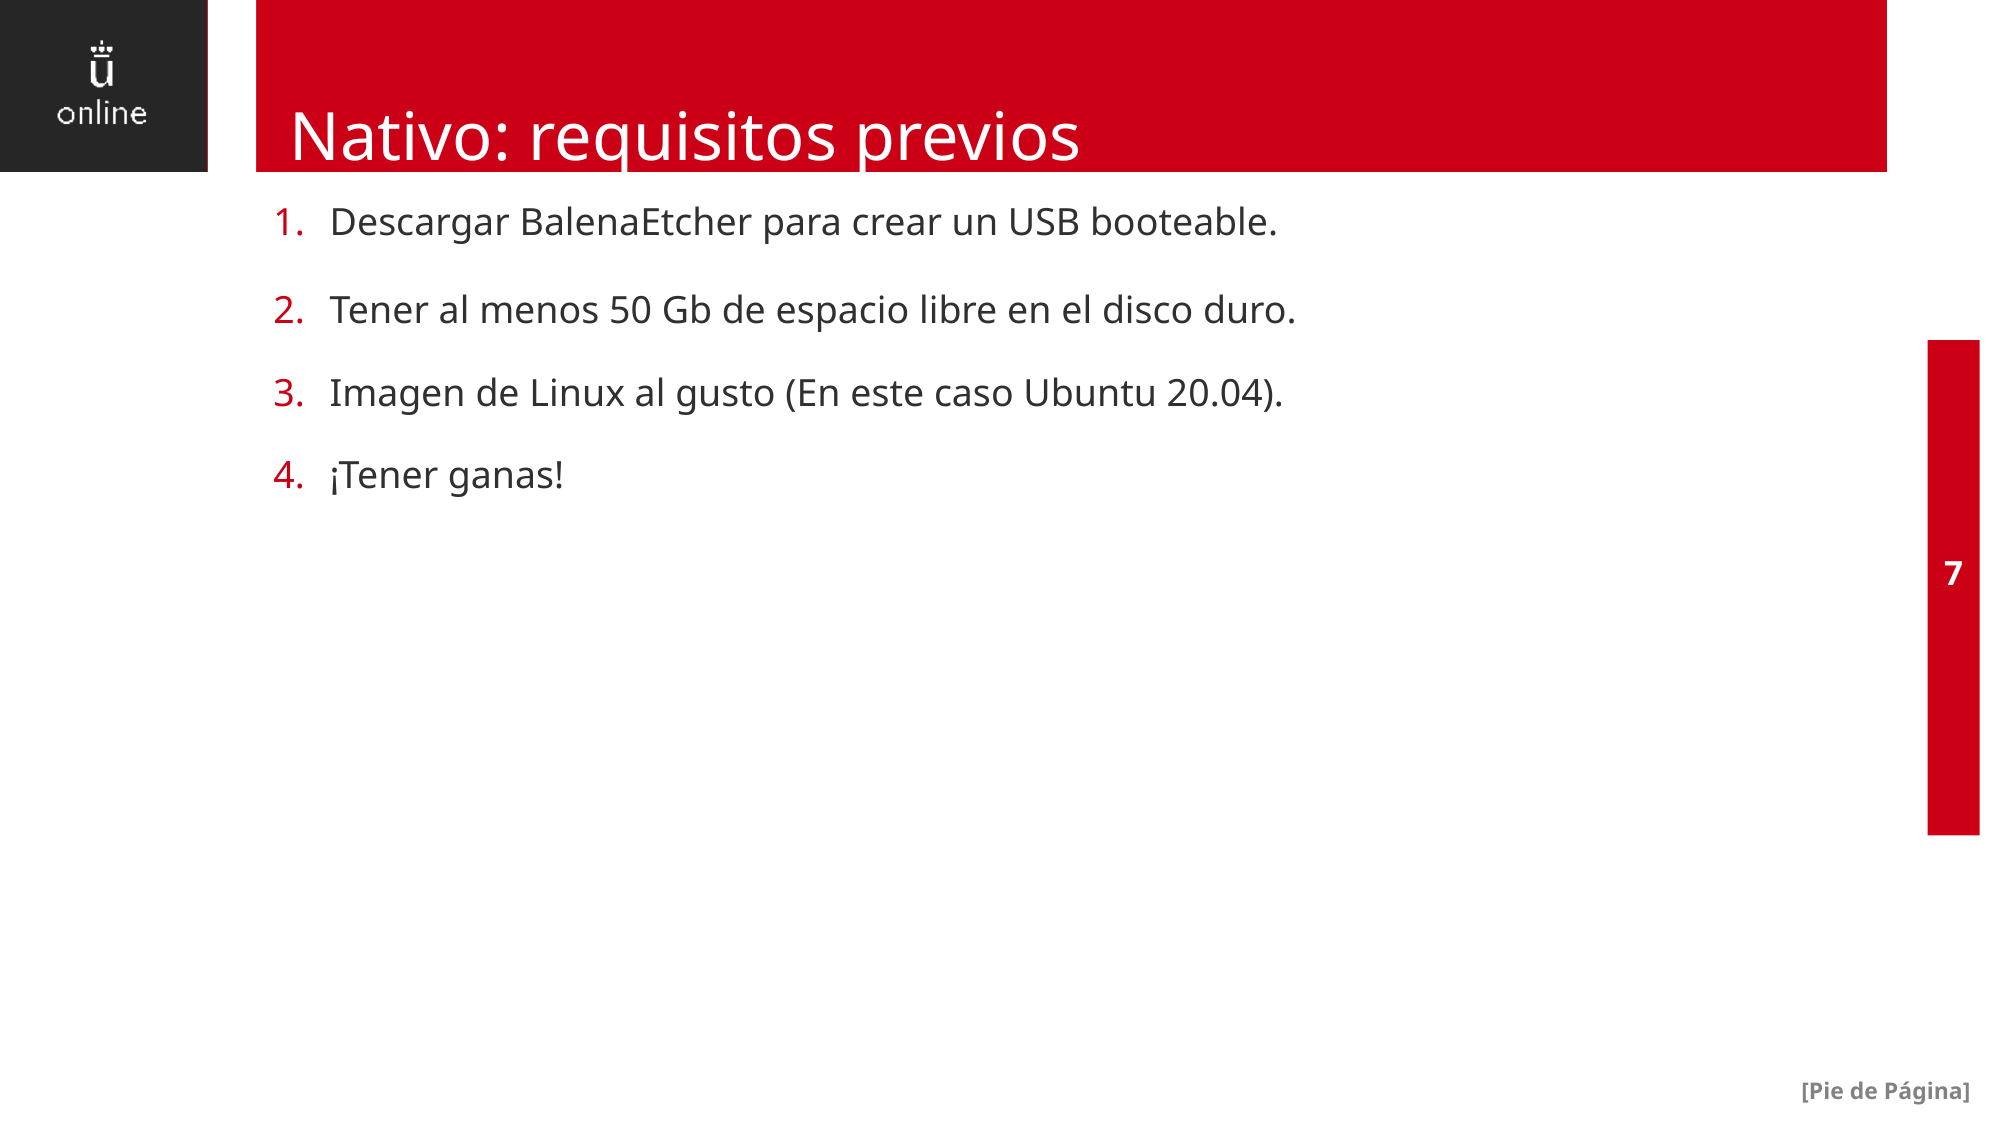

Nativo: requisitos previos
# Descargar BalenaEtcher para crear un USB booteable.
Tener al menos 50 Gb de espacio libre en el disco duro.
Imagen de Linux al gusto (En este caso Ubuntu 20.04).
¡Tener ganas!
[Pie de Página]